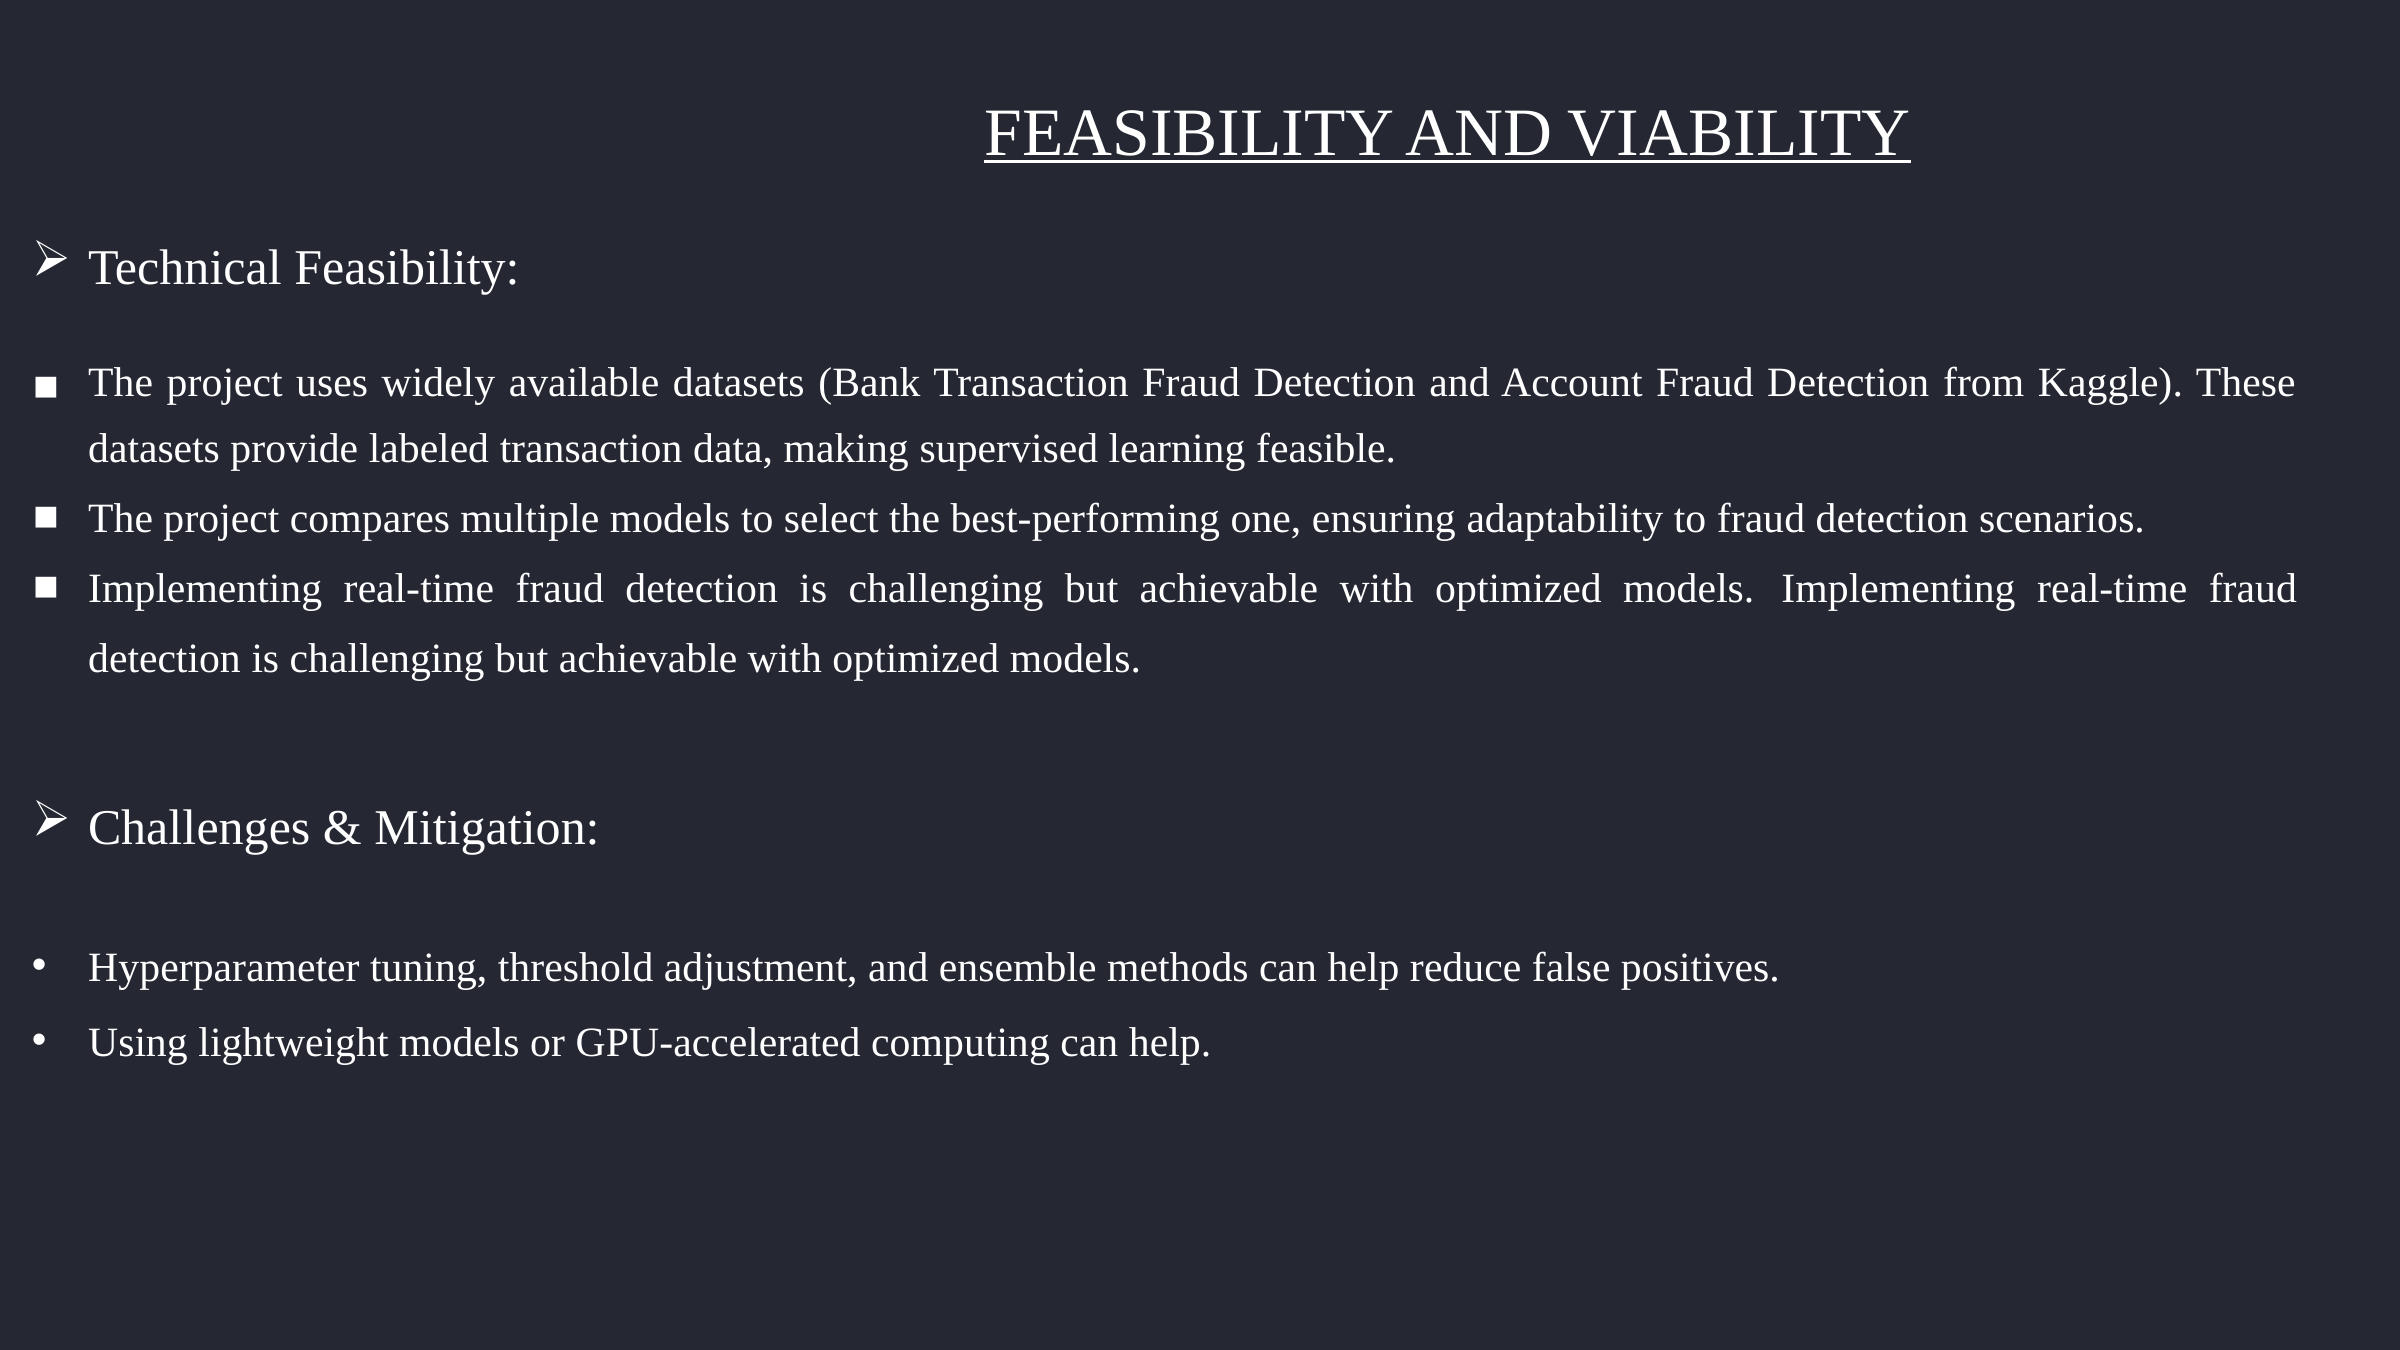

FEASIBILITY AND VIABILITY
Technical Feasibility:
The project uses widely available datasets (Bank Transaction Fraud Detection and Account Fraud Detection from Kaggle). These datasets provide labeled transaction data, making supervised learning feasible.
The project compares multiple models to select the best-performing one, ensuring adaptability to fraud detection scenarios.
Implementing real-time fraud detection is challenging but achievable with optimized models. Implementing real-time fraud detection is challenging but achievable with optimized models.
Challenges & Mitigation:
Hyperparameter tuning, threshold adjustment, and ensemble methods can help reduce false positives.
Using lightweight models or GPU-accelerated computing can help.